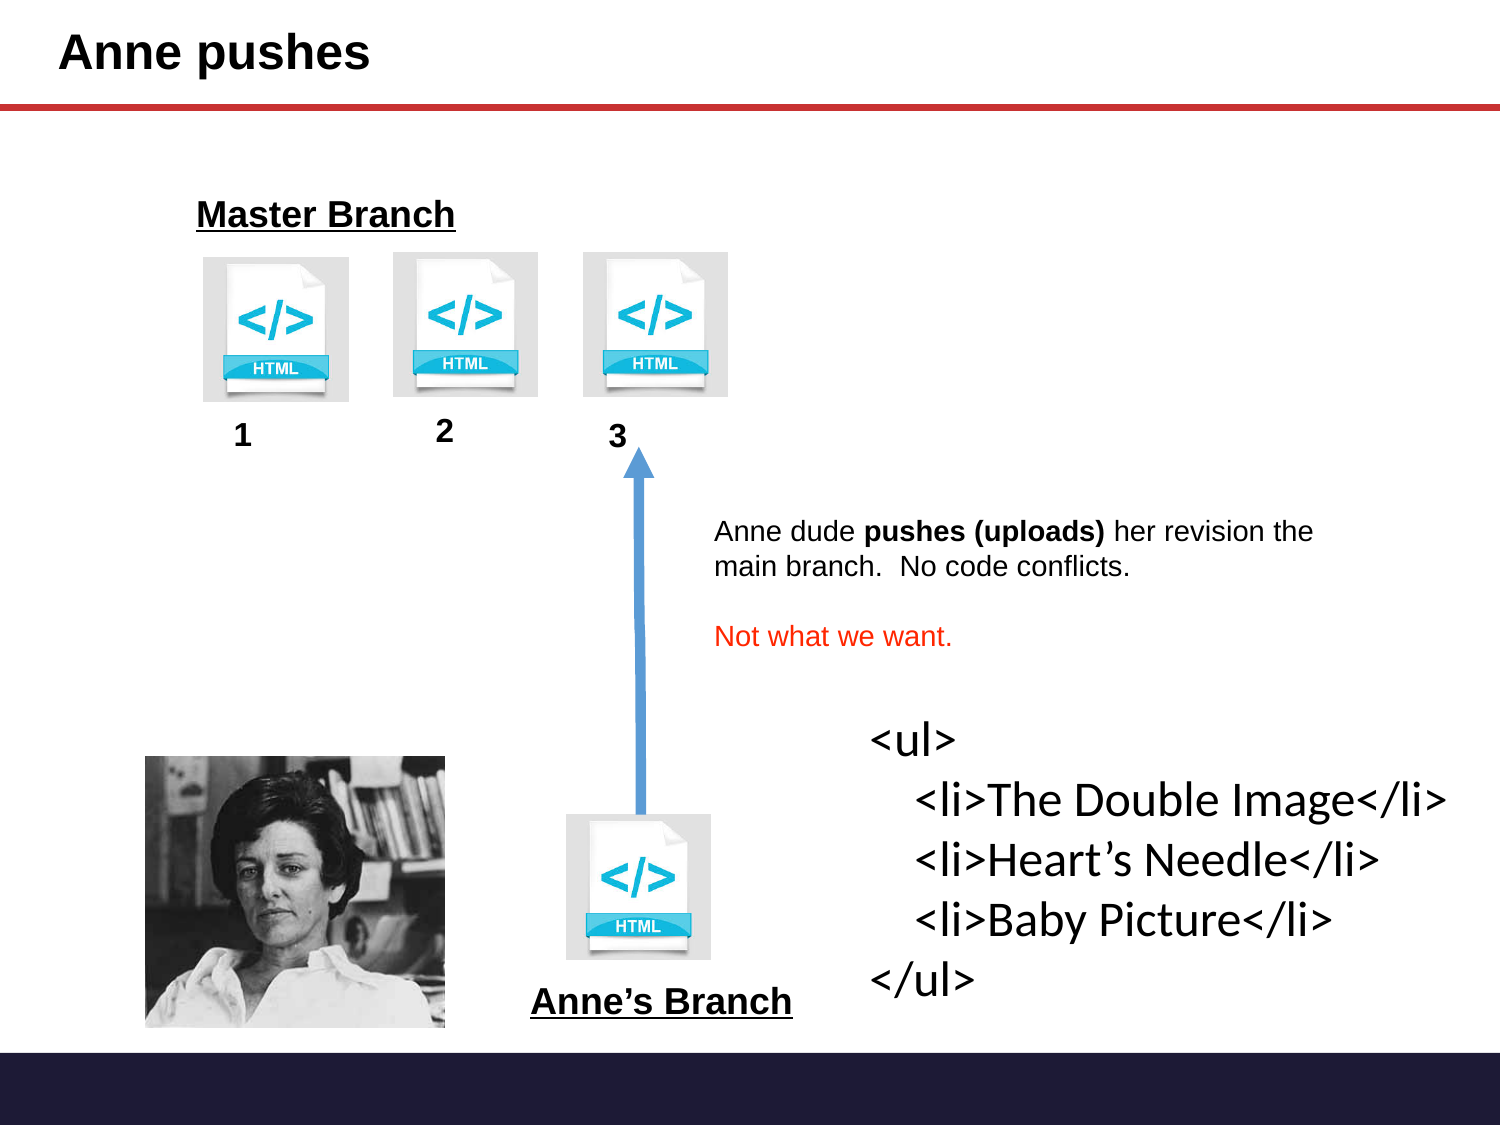

Anne pushes
Master Branch
2
1
3
Anne dude pushes (uploads) her revision the main branch. No code conflicts.
Not what we want.
<ul>
 <li>The Double Image</li>
 <li>Heart’s Needle</li>
 <li>Baby Picture</li>
</ul>
Anne’s Branch